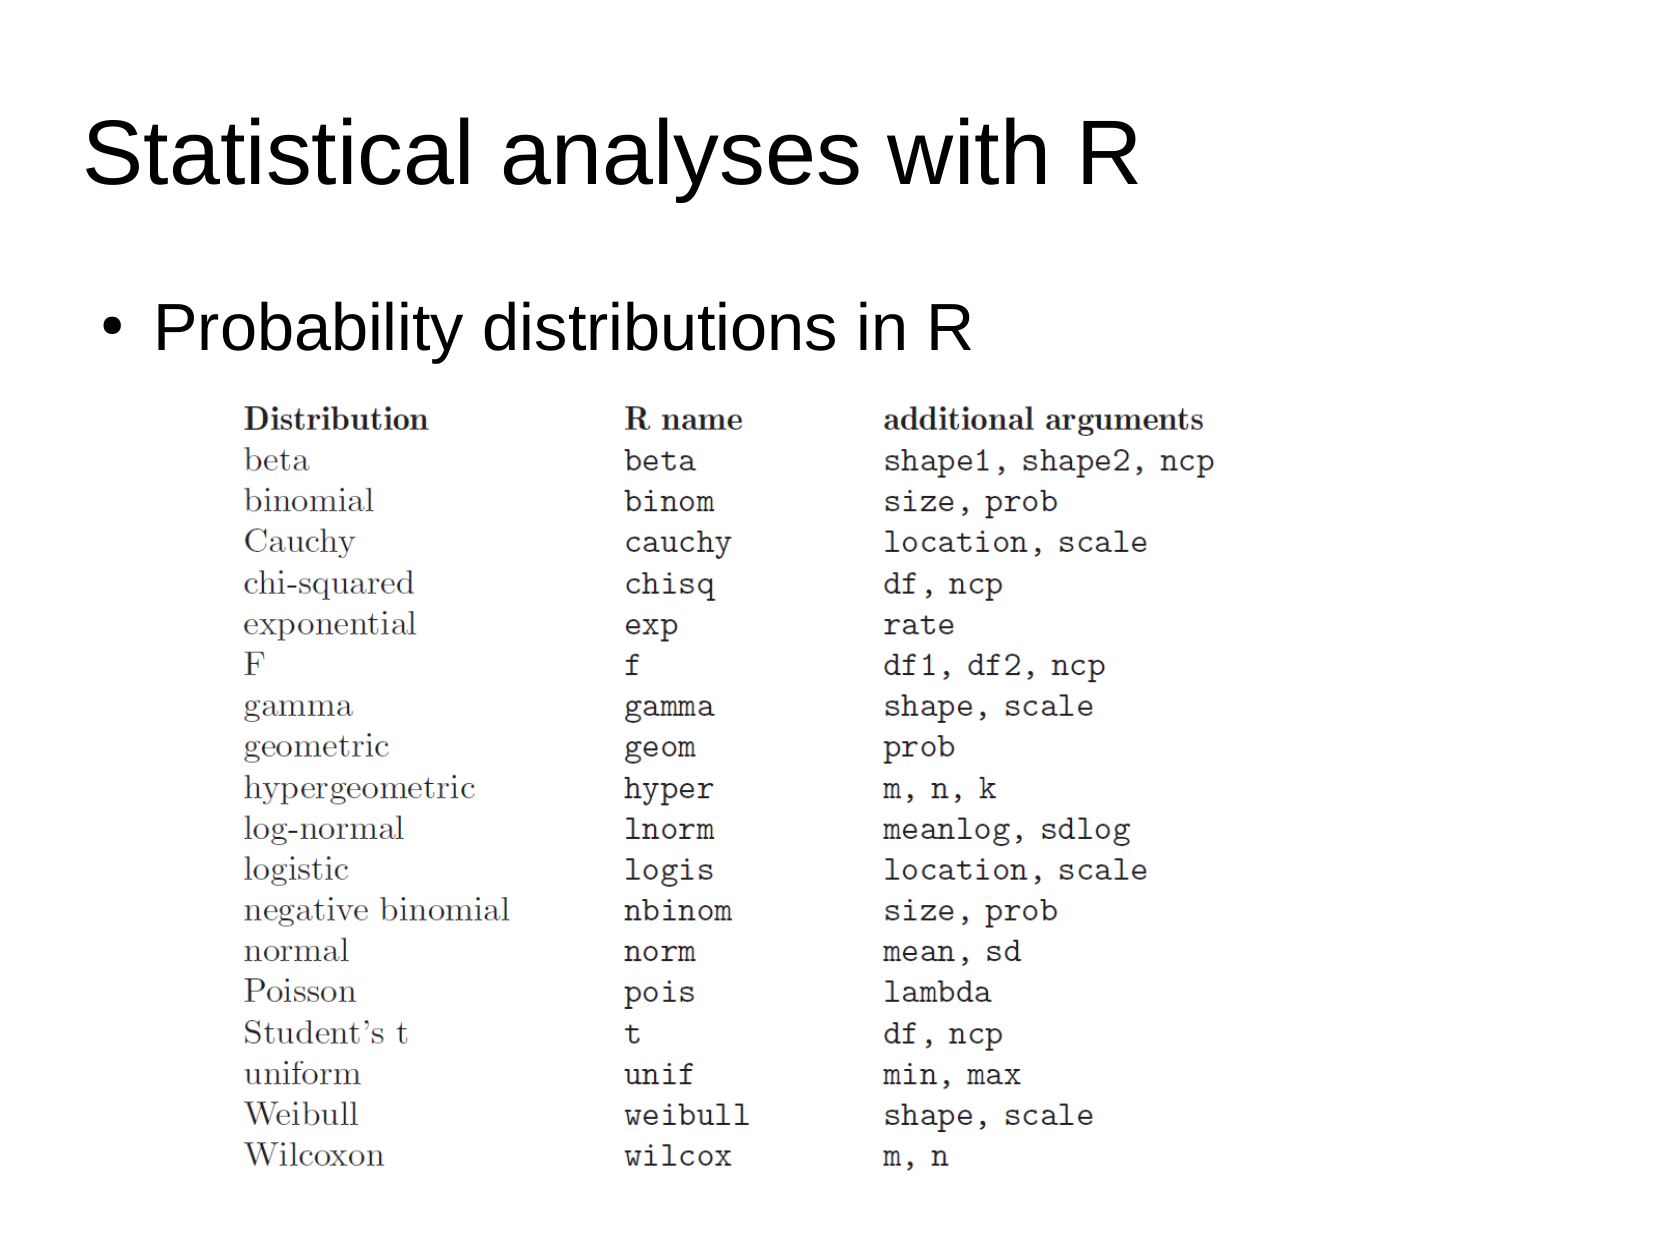

# Statistical analyses with R
Probability distributions in R